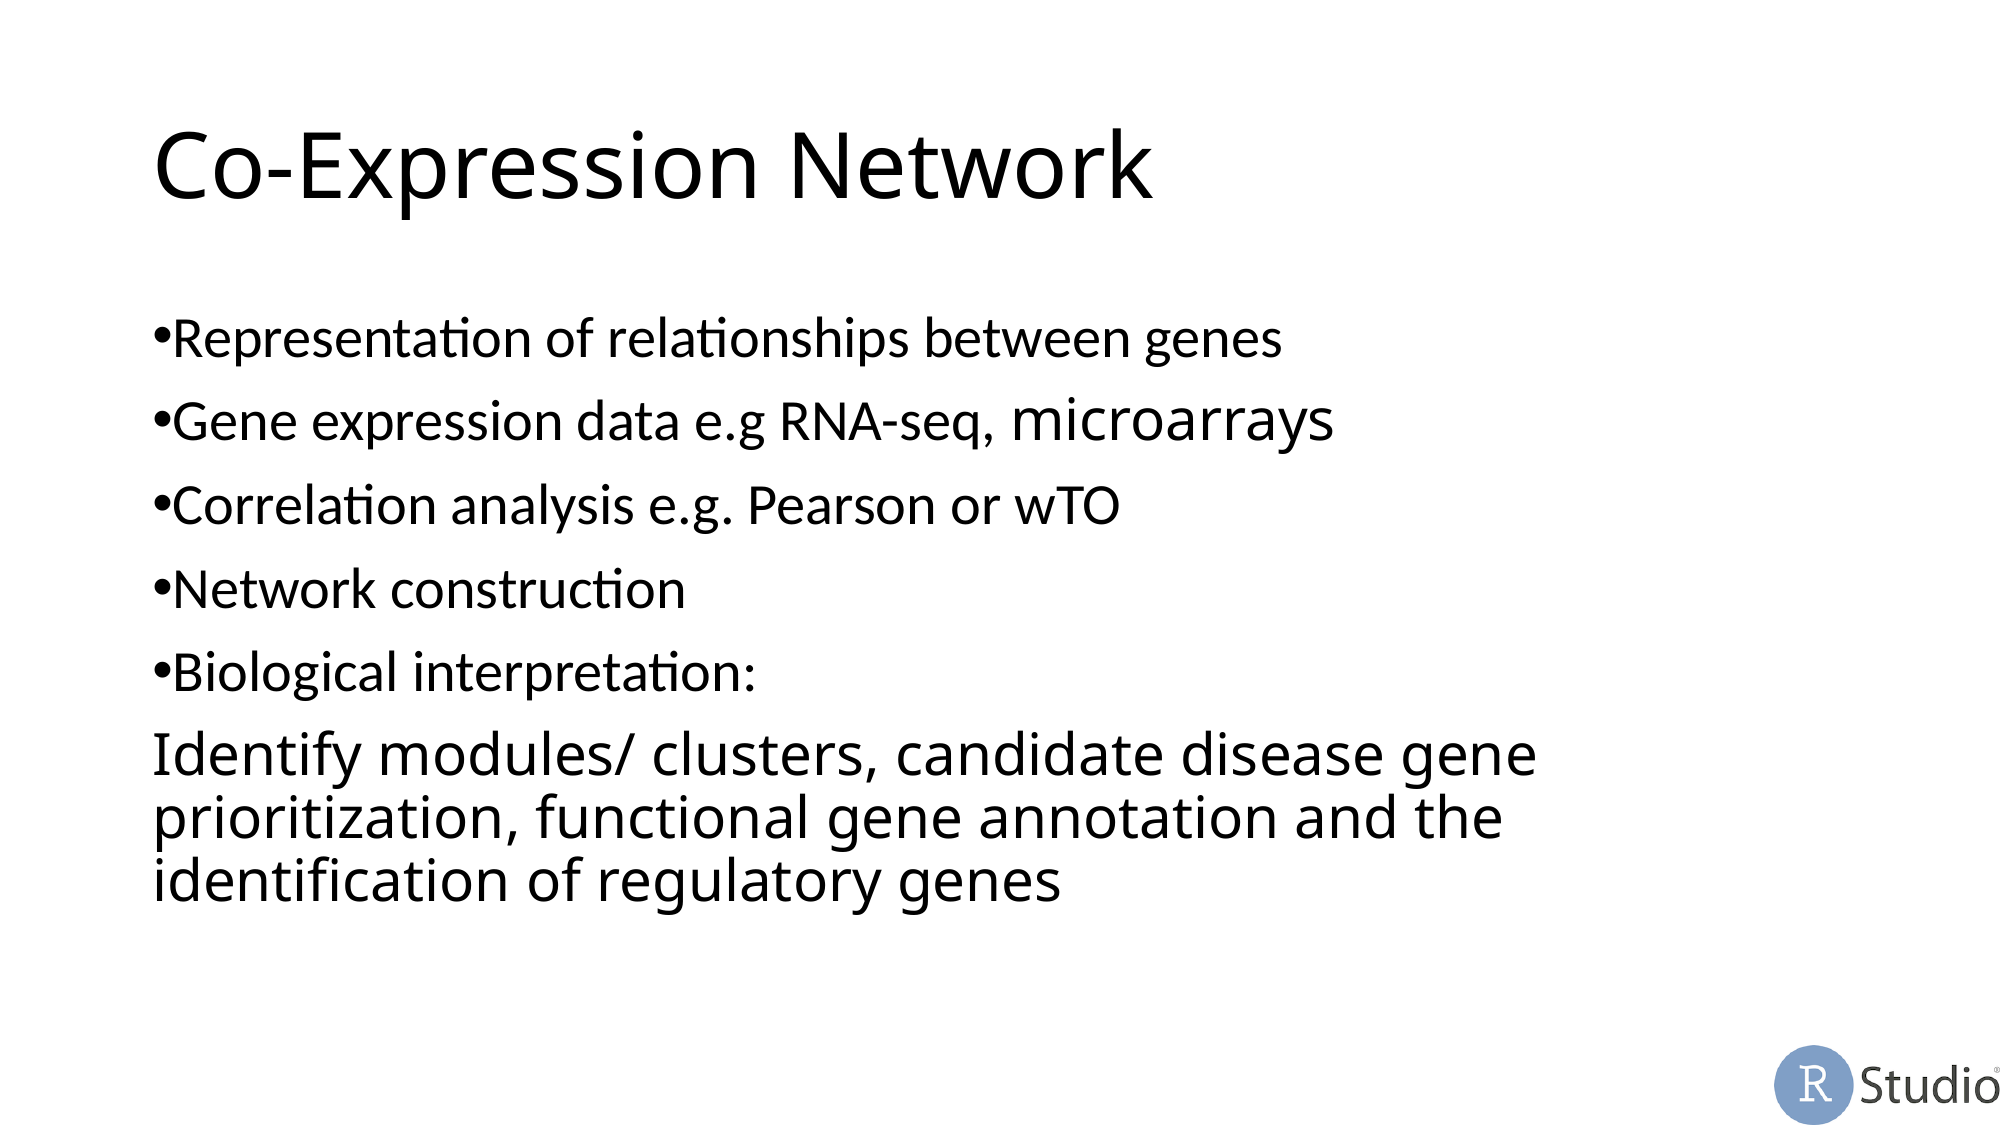

# Co-Expression Network
Representation of relationships between genes
Gene expression data e.g RNA-seq, microarrays
Correlation analysis e.g. Pearson or wTO
Network construction
Biological interpretation:
Identify modules/ clusters, candidate disease gene prioritization, functional gene annotation and the identification of regulatory genes